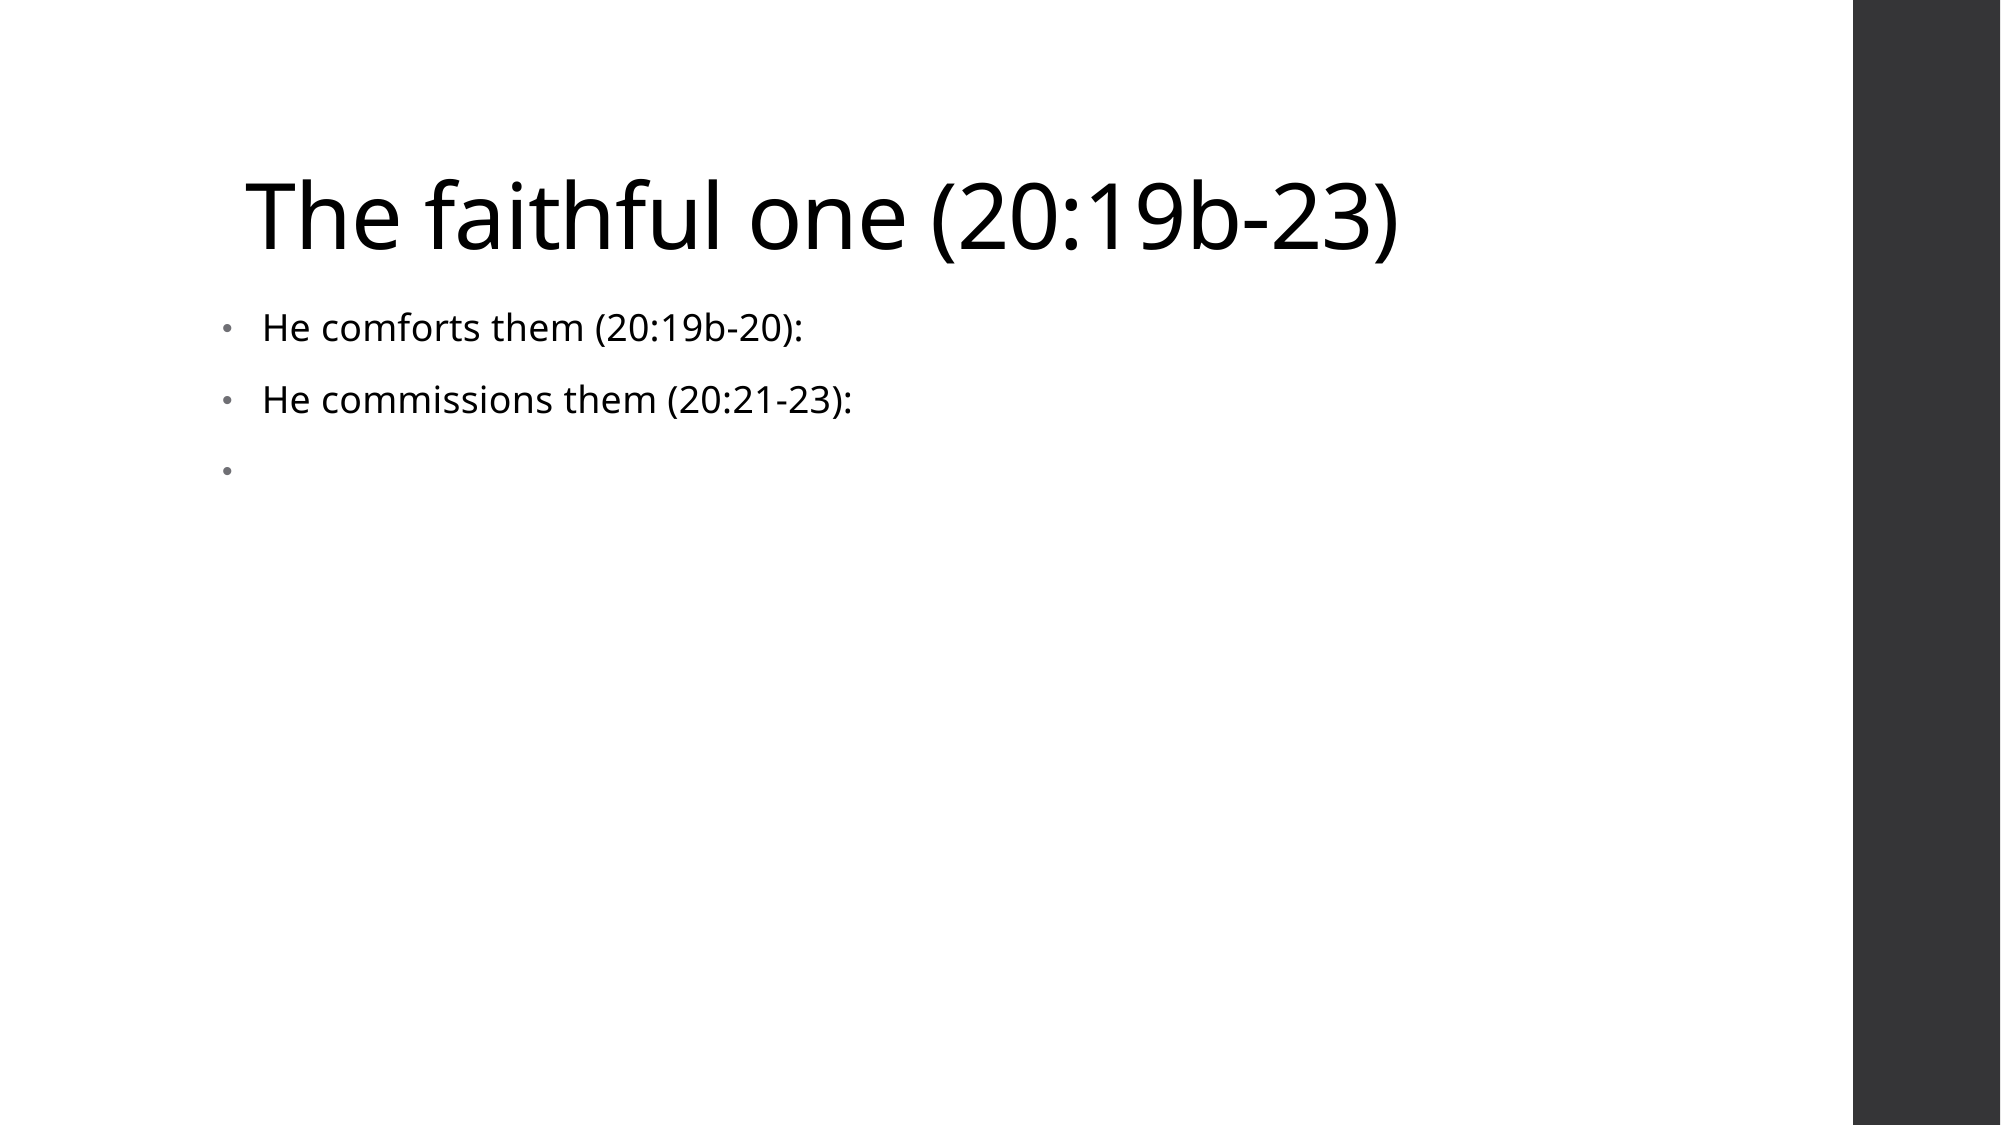

# The faithful one (20:19b-23)
 He comforts them (20:19b-20):
 He commissions them (20:21-23):